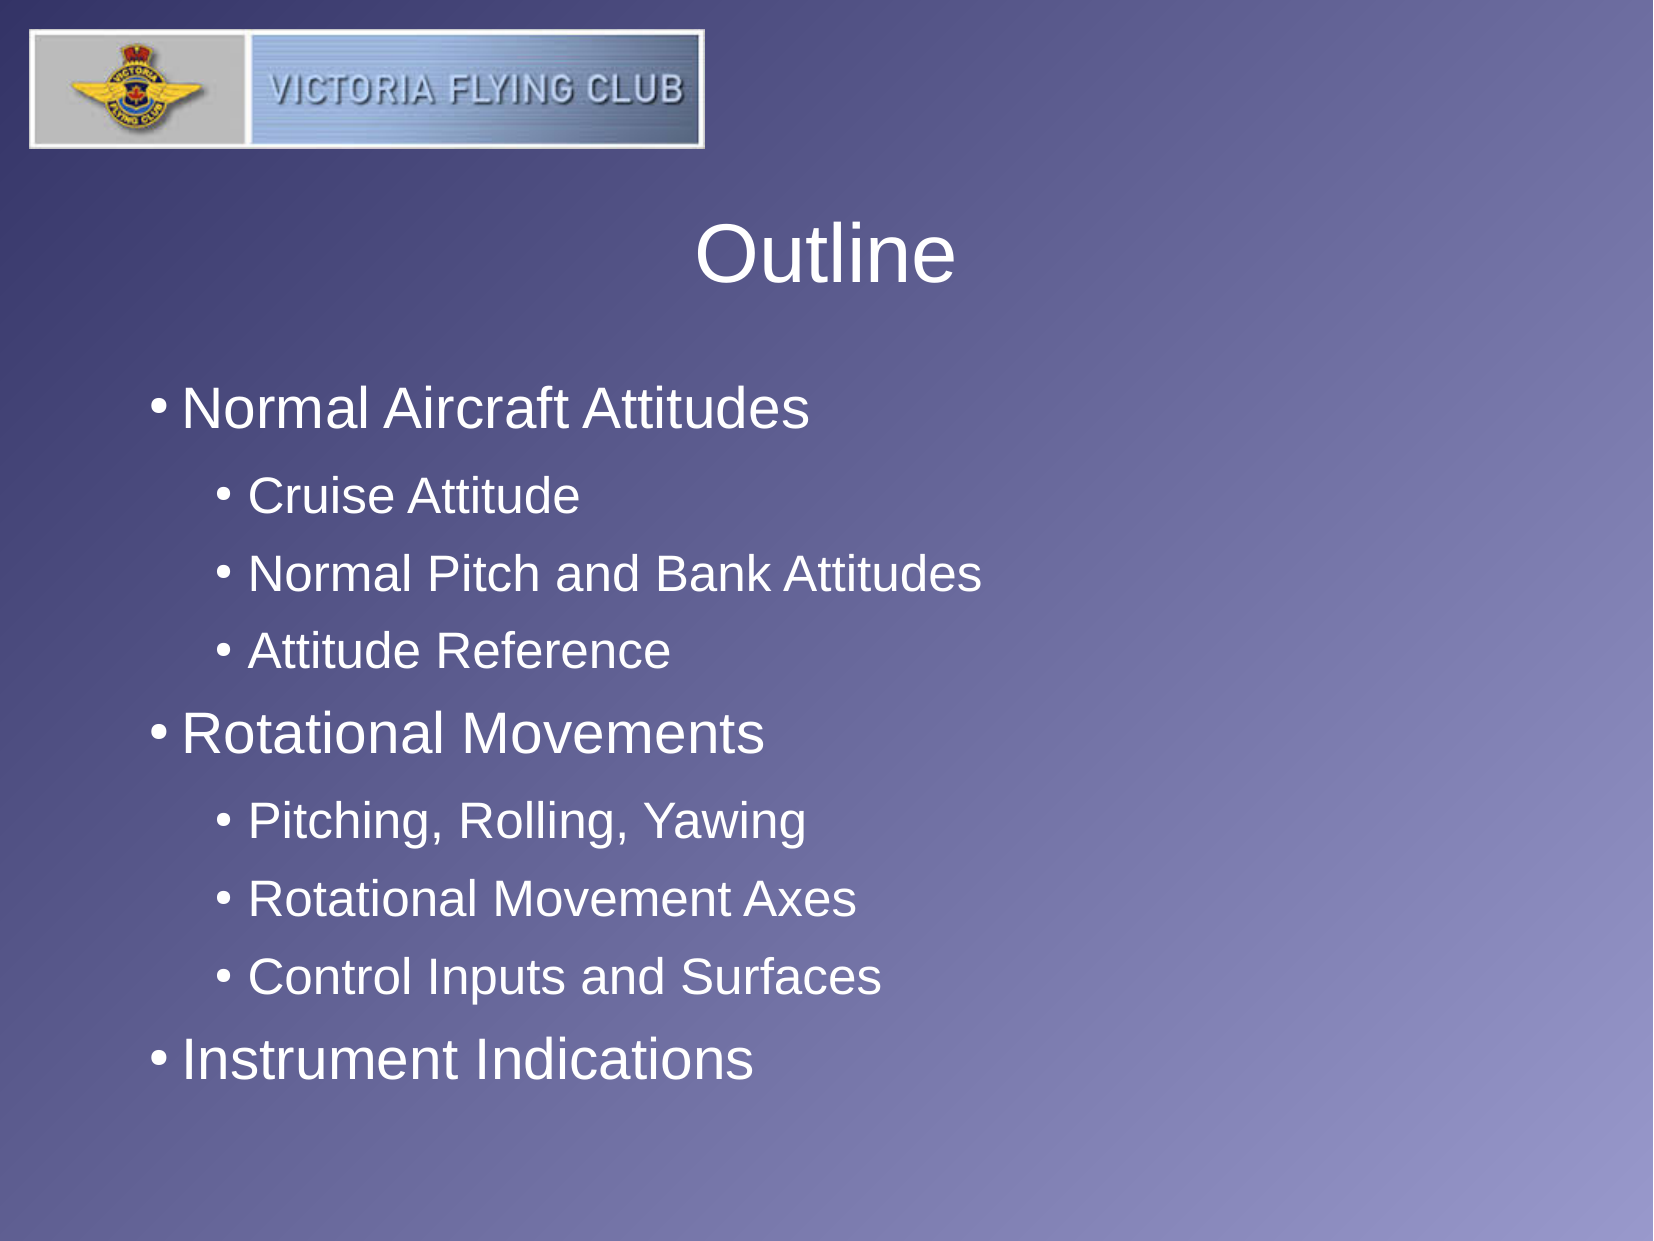

# Outline
Normal Aircraft Attitudes
Cruise Attitude
Normal Pitch and Bank Attitudes
Attitude Reference
Rotational Movements
Pitching, Rolling, Yawing
Rotational Movement Axes
Control Inputs and Surfaces
Instrument Indications